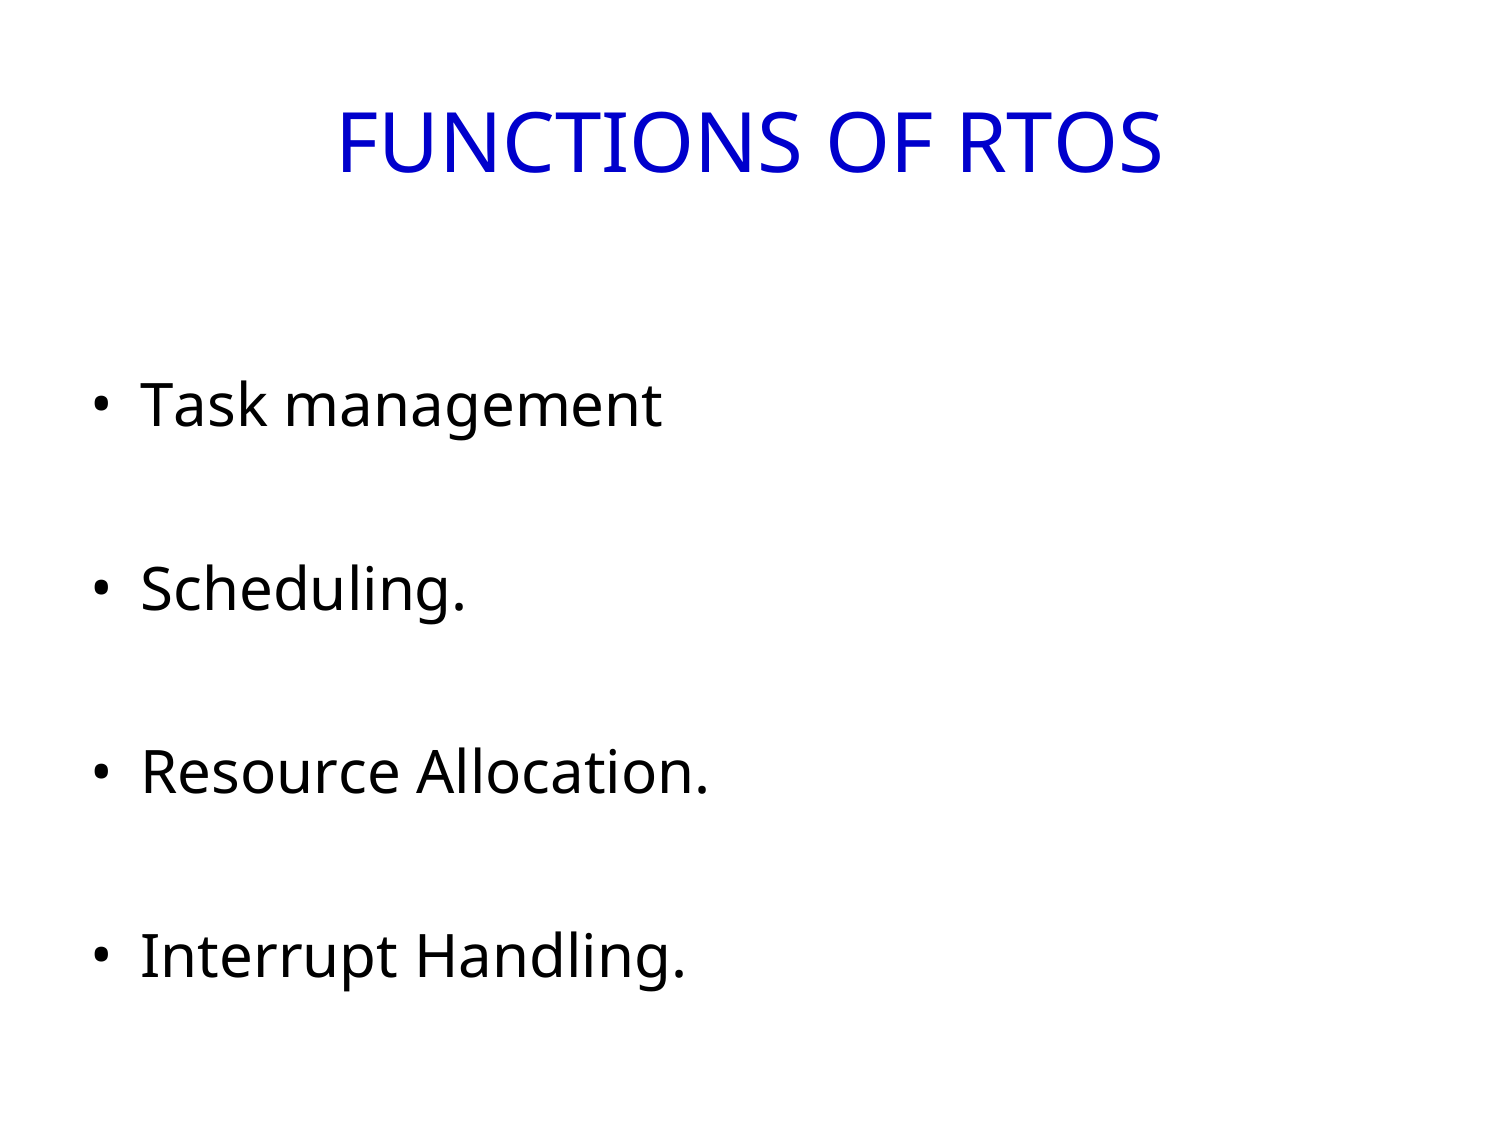

# FUNCTIONS OF RTOS
Task management
Scheduling.
Resource Allocation.
Interrupt Handling.